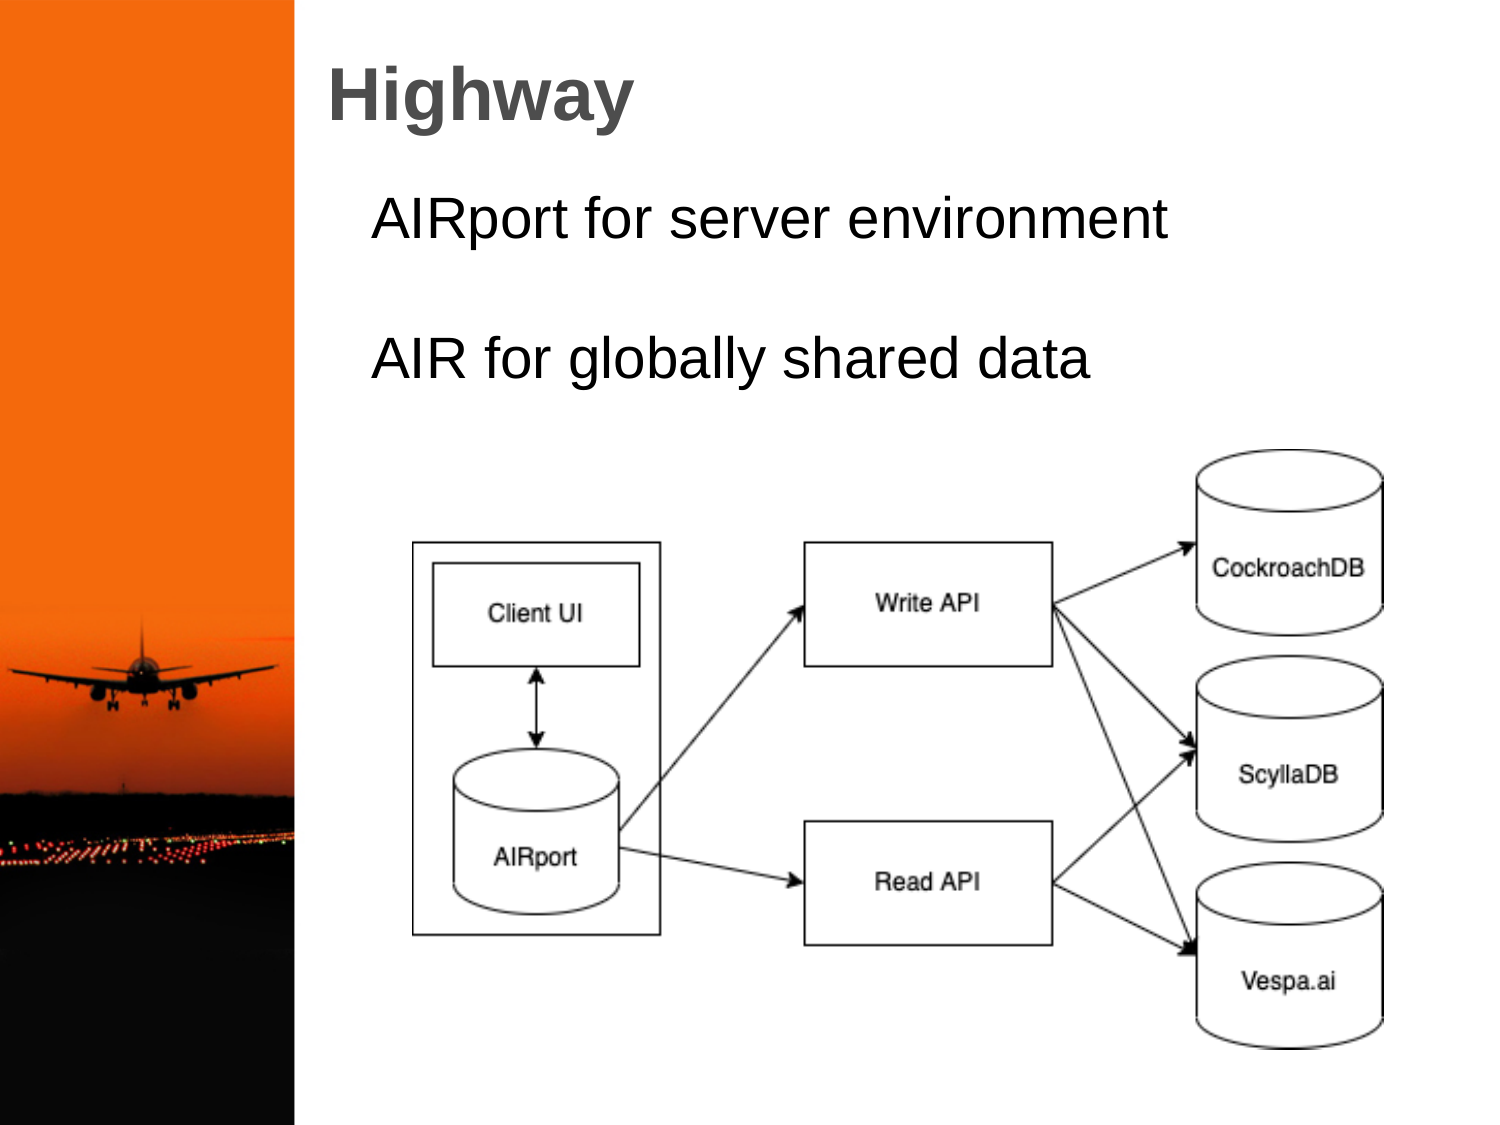

# Highway
AIRport for server environment
AIR for globally shared data